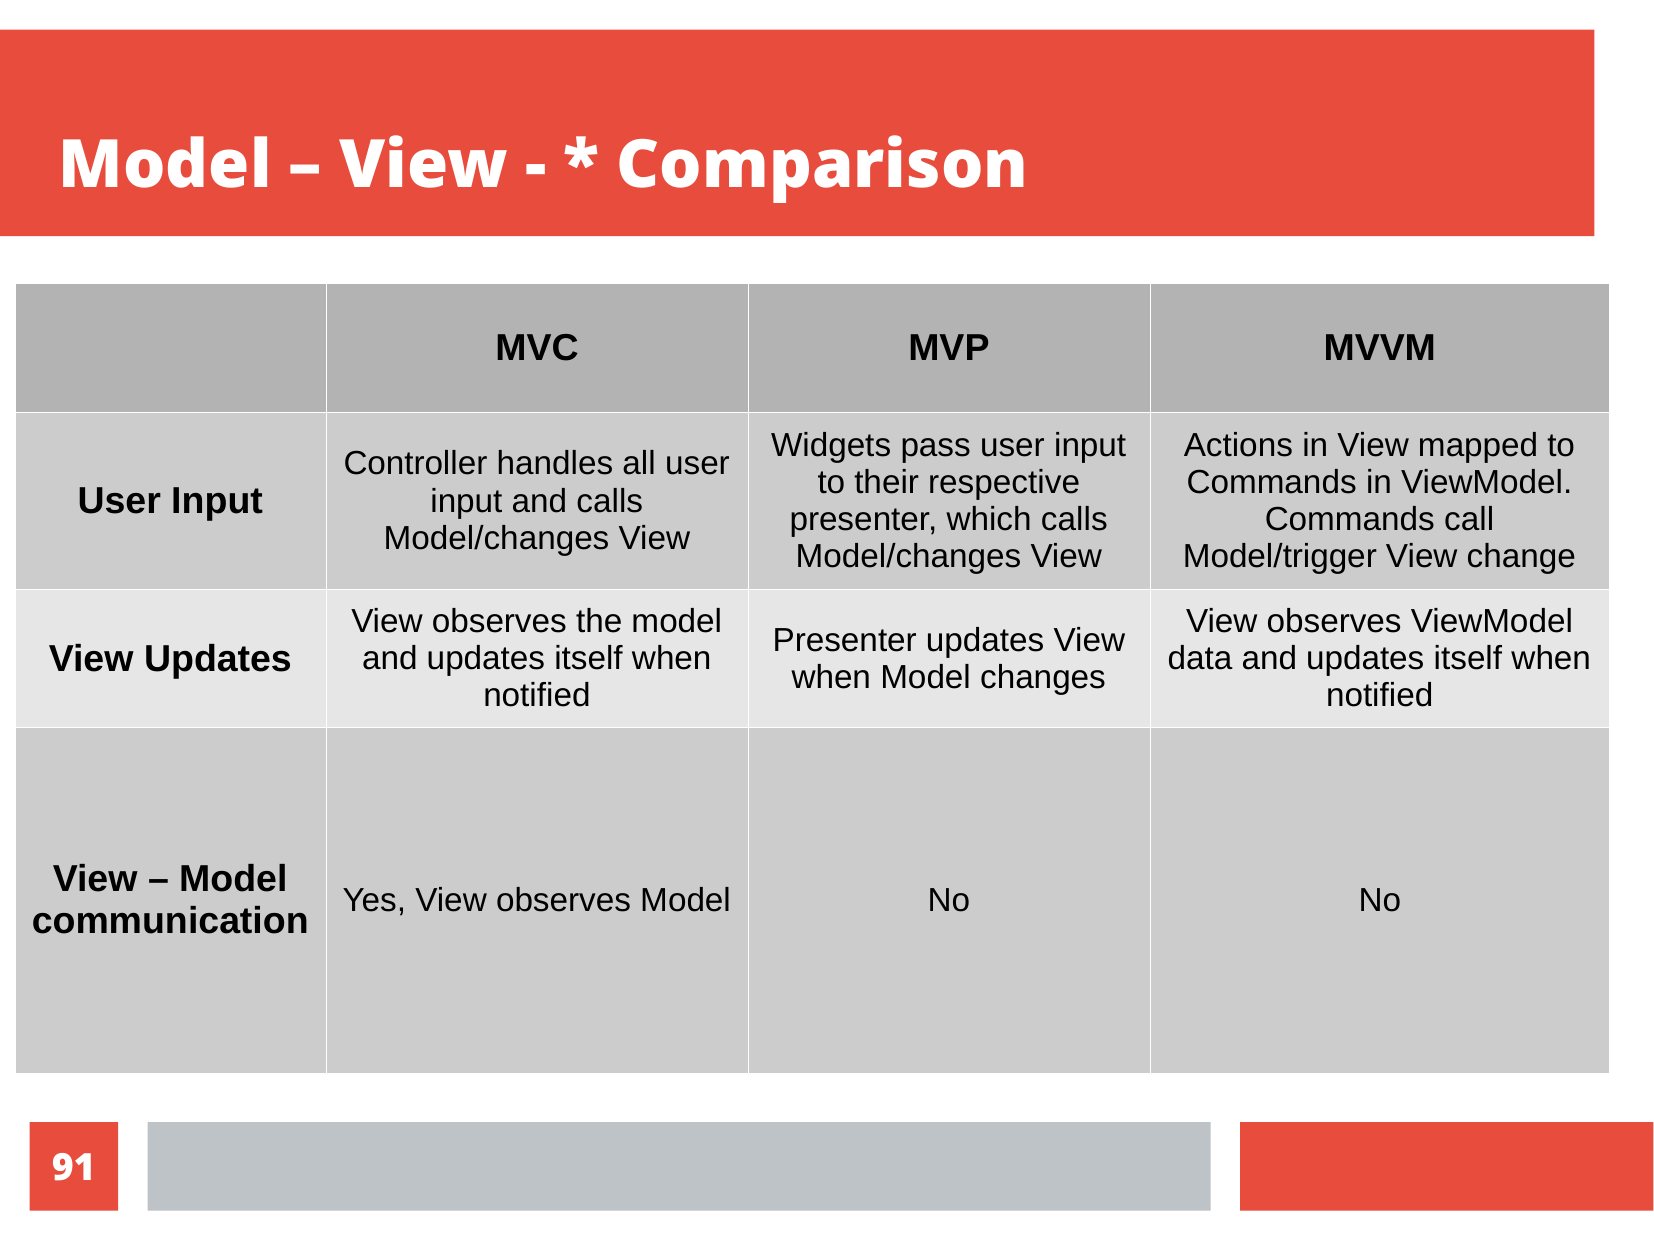

# Model – View - * Comparison
| | MVC | MVP | MVVM |
| --- | --- | --- | --- |
| User Input | Controller handles all user input and calls Model/changes View | Widgets pass user input to their respective presenter, which calls Model/changes View | Actions in View mapped to Commands in ViewModel. Commands call Model/trigger View change |
| View Updates | View observes the model and updates itself when notified | Presenter updates View when Model changes | View observes ViewModel data and updates itself when notified |
| View – Model communication | Yes, View observes Model | No | No |
91